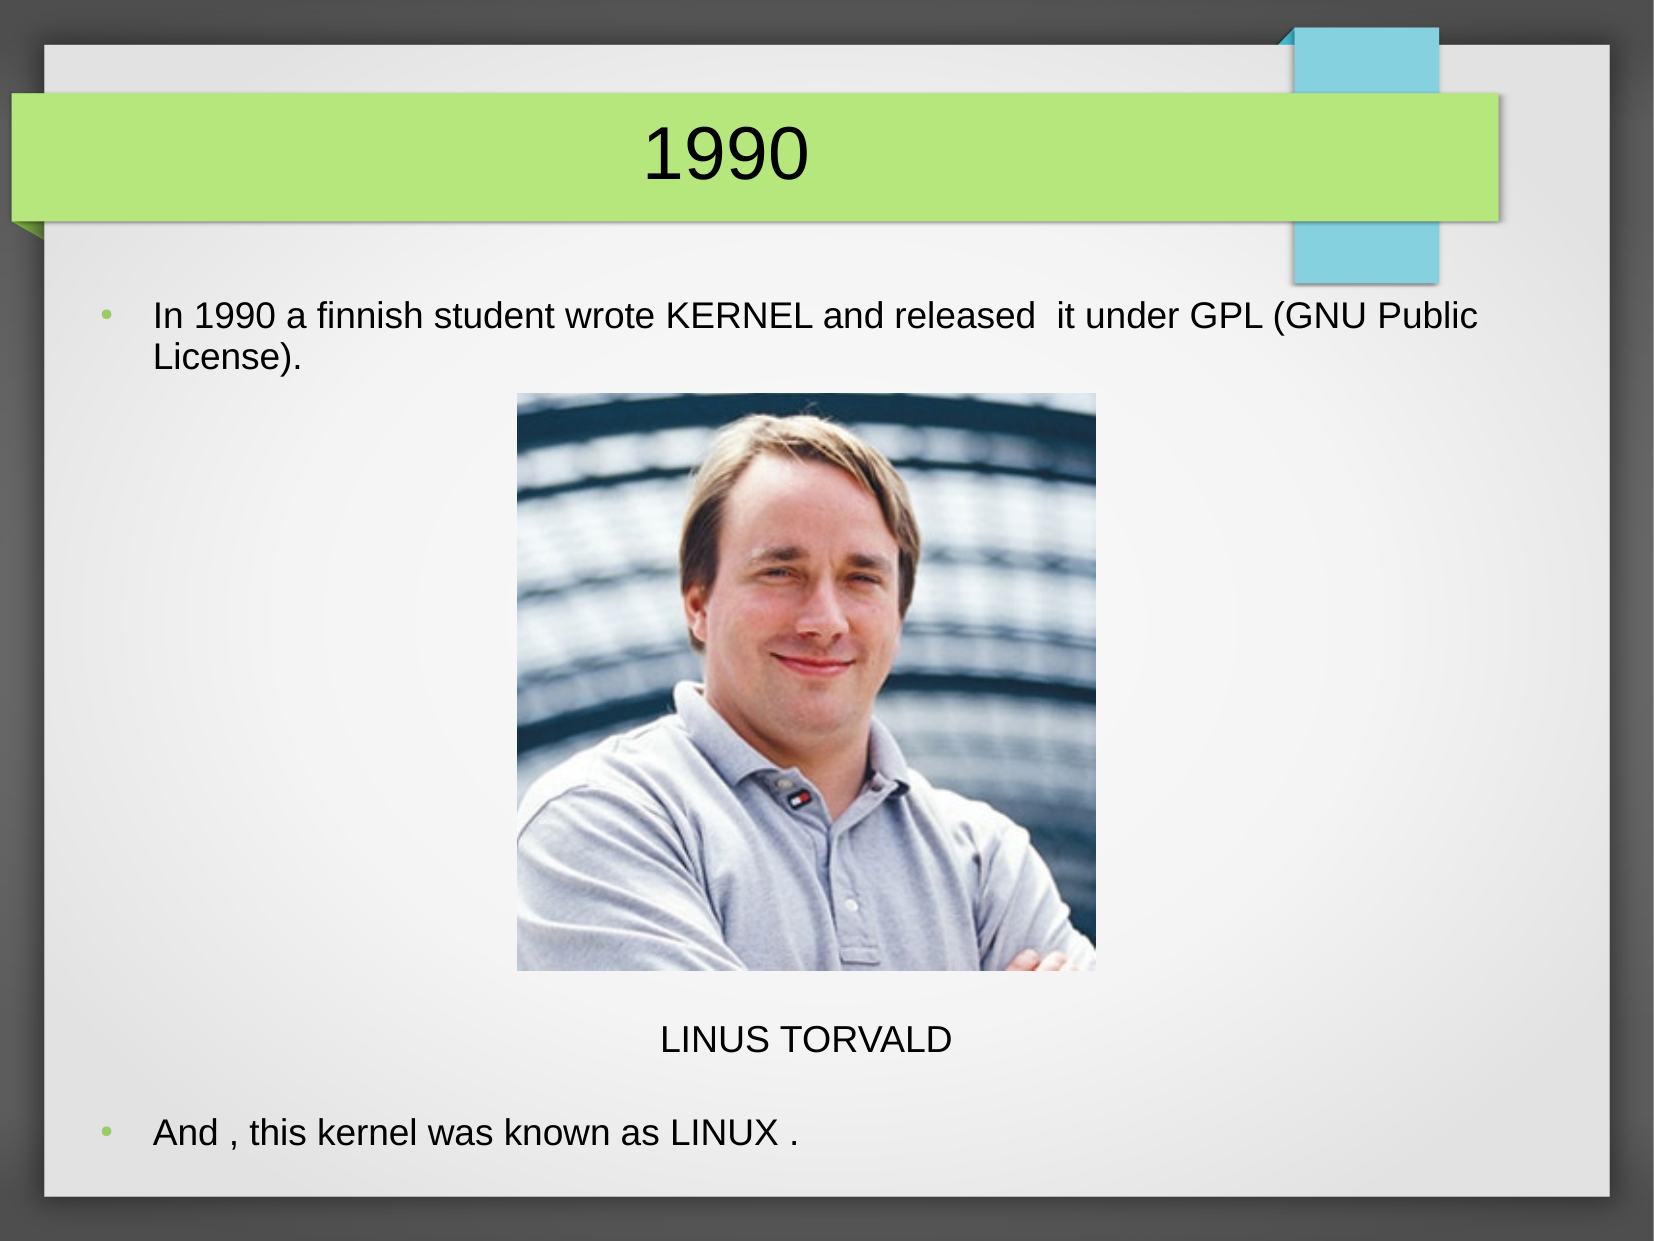

# 1990
In 1990 a finnish student wrote KERNEL and released it under GPL (GNU Public License).
And , this kernel was known as LINUX .
LINUS TORVALD